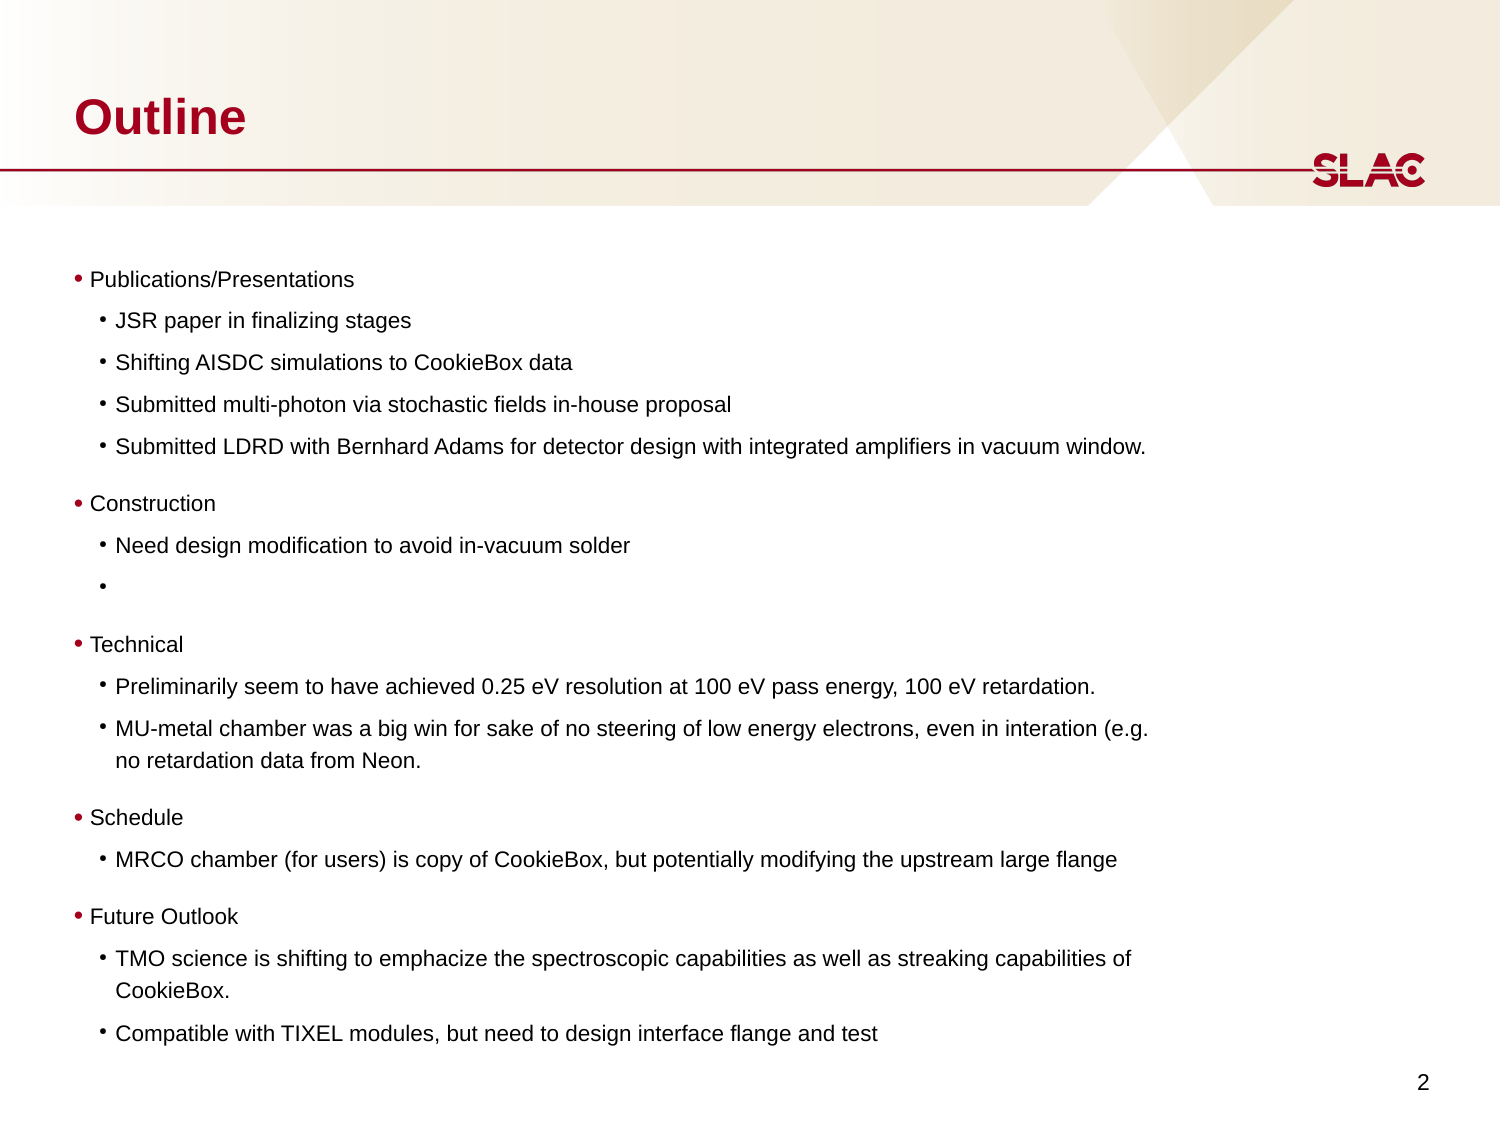

# Outline
Publications/Presentations
JSR paper in finalizing stages
Shifting AISDC simulations to CookieBox data
Submitted multi-photon via stochastic fields in-house proposal
Submitted LDRD with Bernhard Adams for detector design with integrated amplifiers in vacuum window.
Construction
Need design modification to avoid in-vacuum solder
Technical
Preliminarily seem to have achieved 0.25 eV resolution at 100 eV pass energy, 100 eV retardation.
MU-metal chamber was a big win for sake of no steering of low energy electrons, even in interation (e.g. no retardation data from Neon.
Schedule
MRCO chamber (for users) is copy of CookieBox, but potentially modifying the upstream large flange
Future Outlook
TMO science is shifting to emphacize the spectroscopic capabilities as well as streaking capabilities of CookieBox.
Compatible with TIXEL modules, but need to design interface flange and test